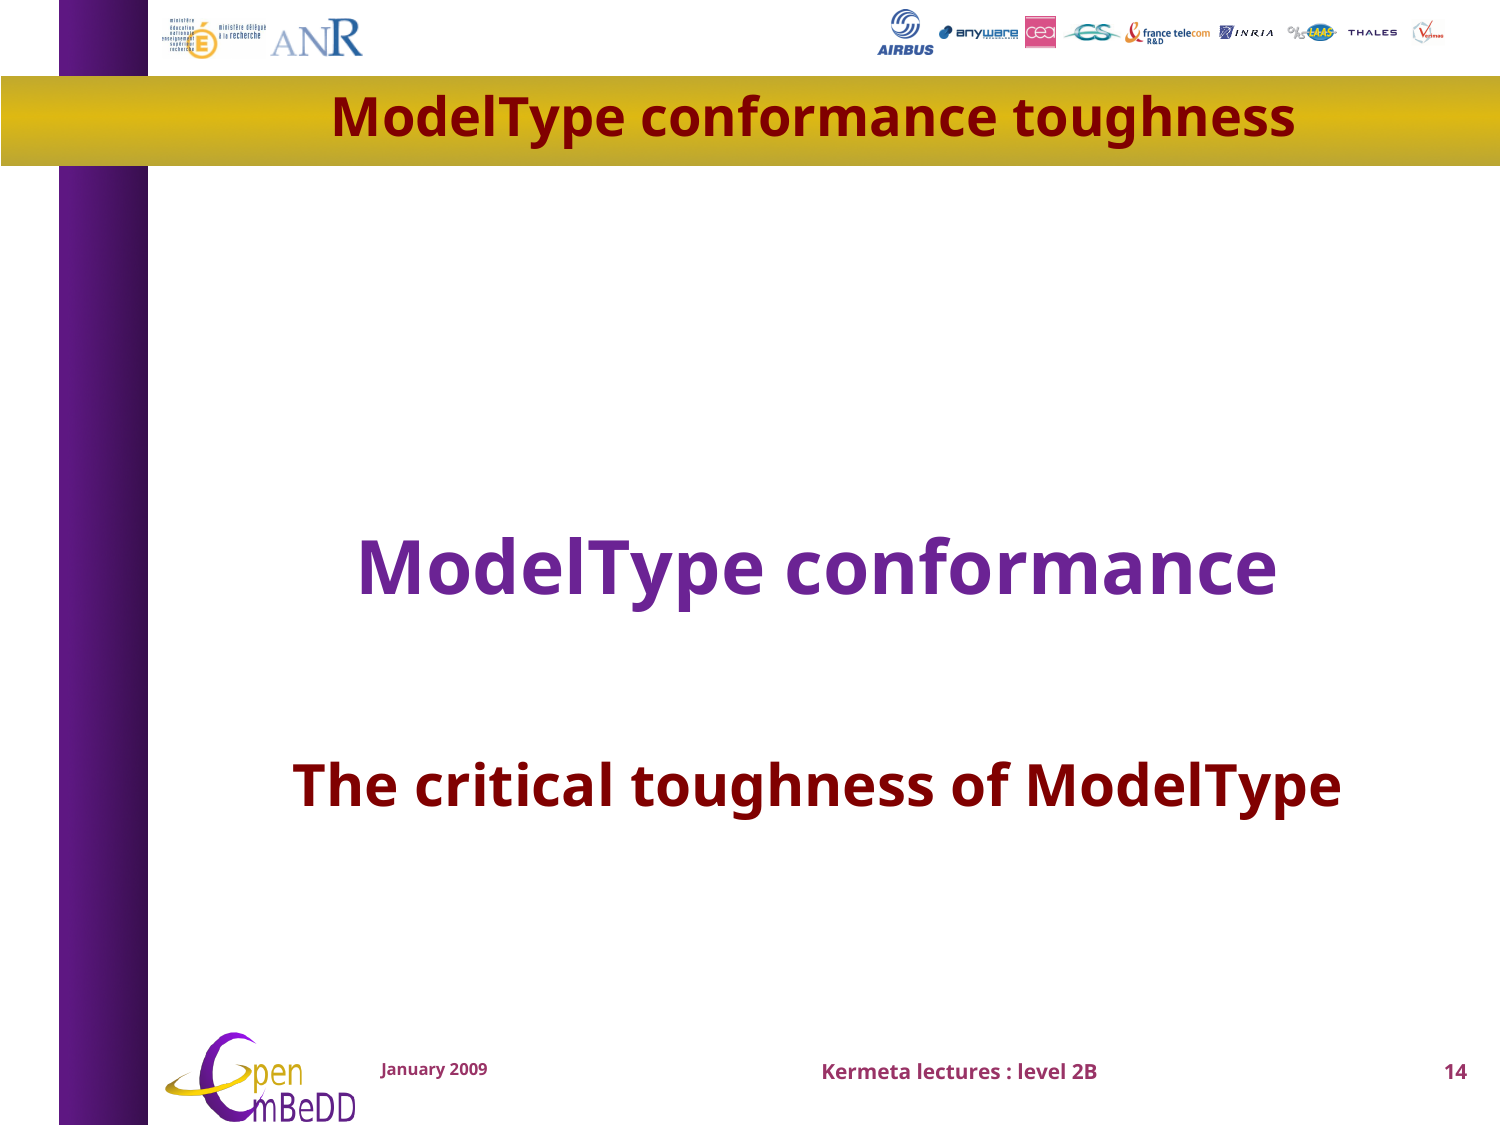

# ModelType conformance toughness
ModelType conformance
The critical toughness of ModelType
Pied de page
Pied de page fixe
14